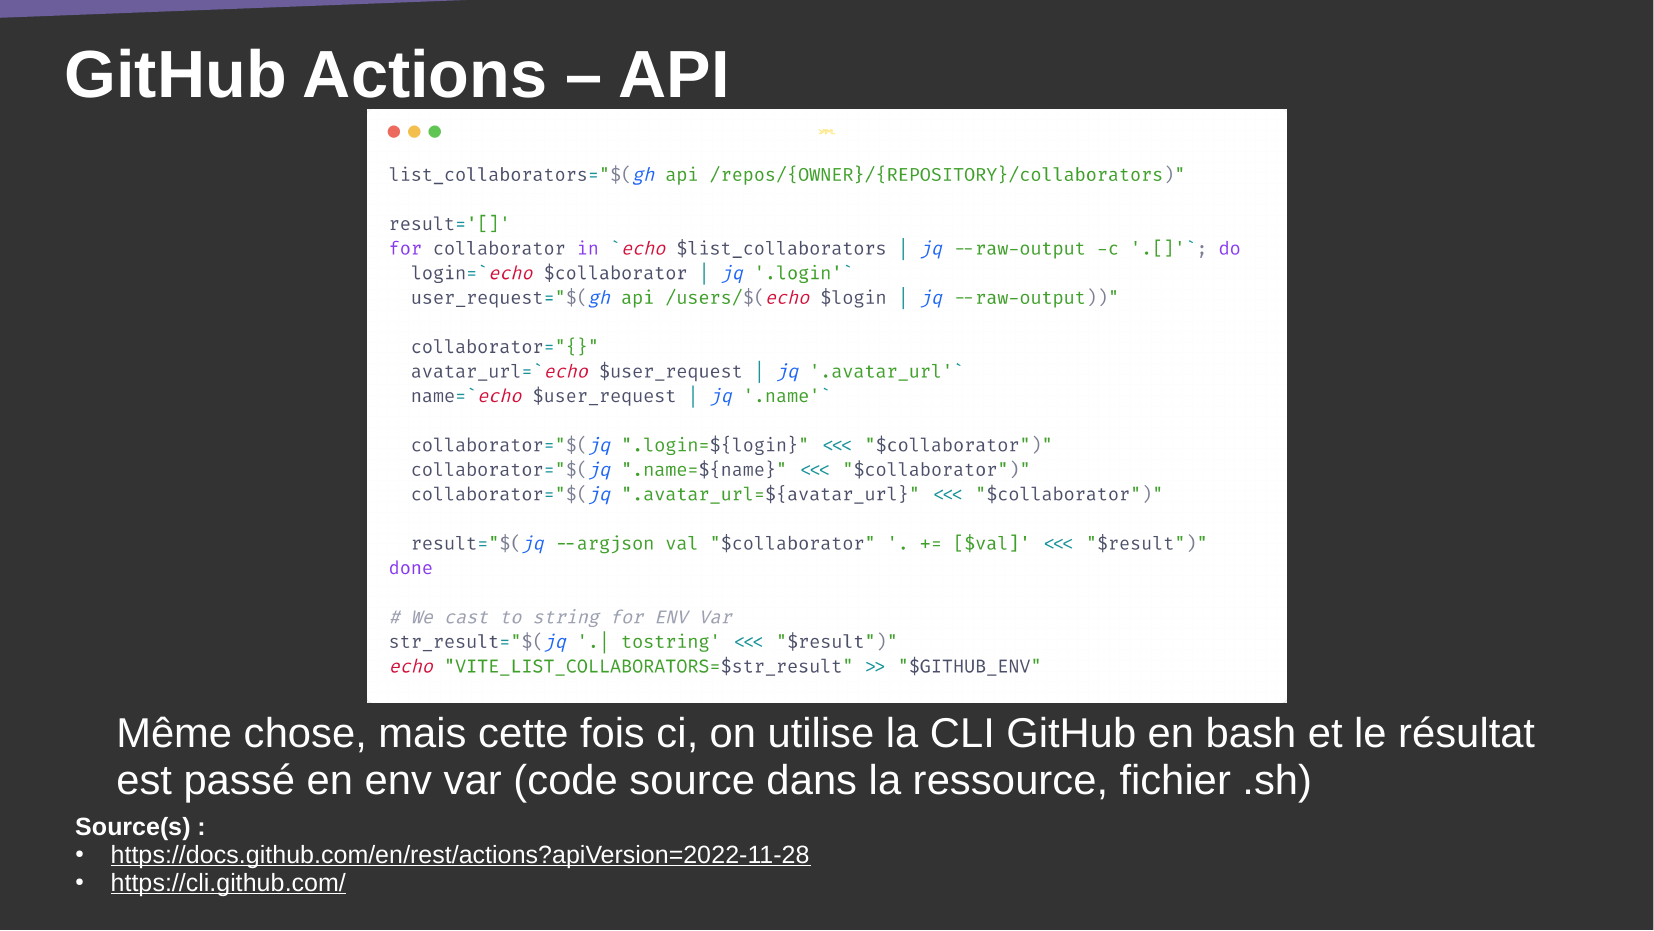

# GitHub Actions – API
Même chose, mais cette fois ci, on utilise la CLI GitHub en bash et le résultat est passé en env var (code source dans la ressource, fichier .sh)
Source(s) :
https://docs.github.com/en/rest/actions?apiVersion=2022-11-28
https://cli.github.com/